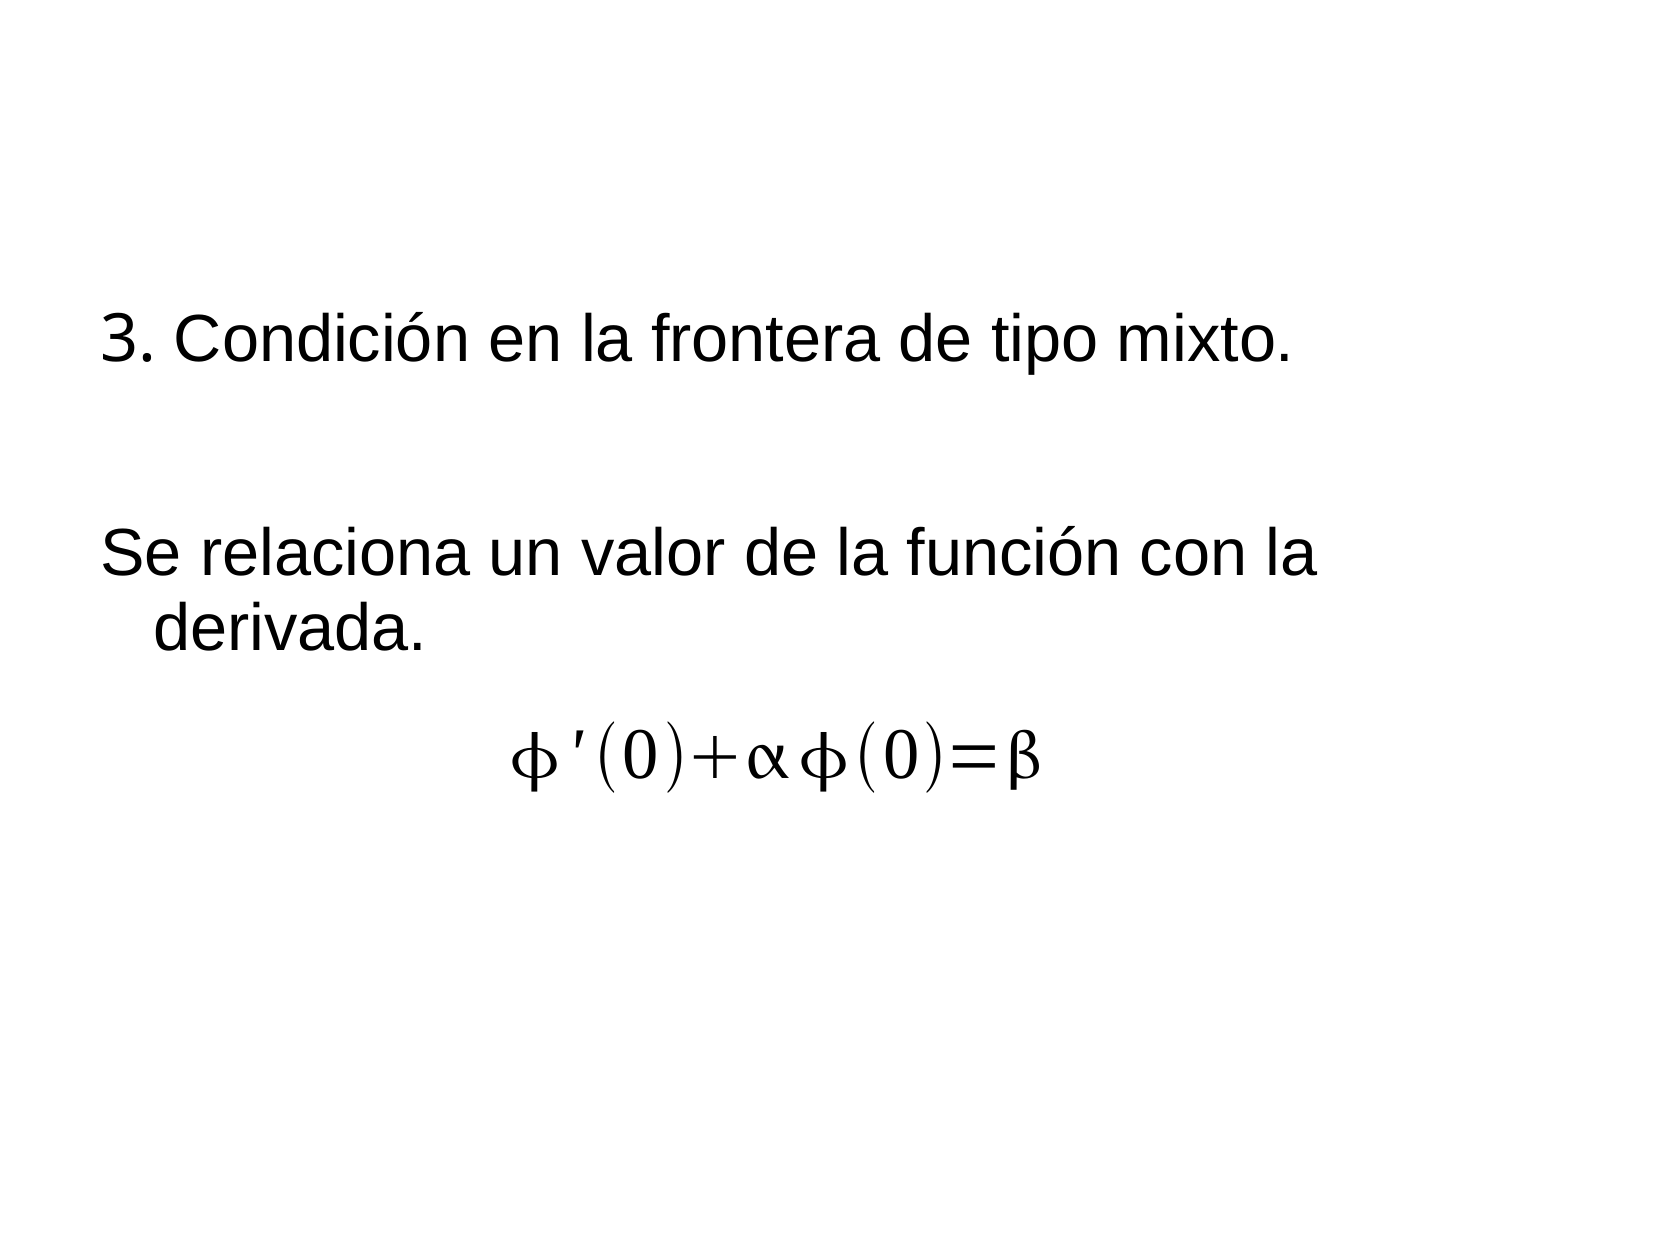

#
 Condición en la frontera de tipo mixto.
Se relaciona un valor de la función con la derivada.